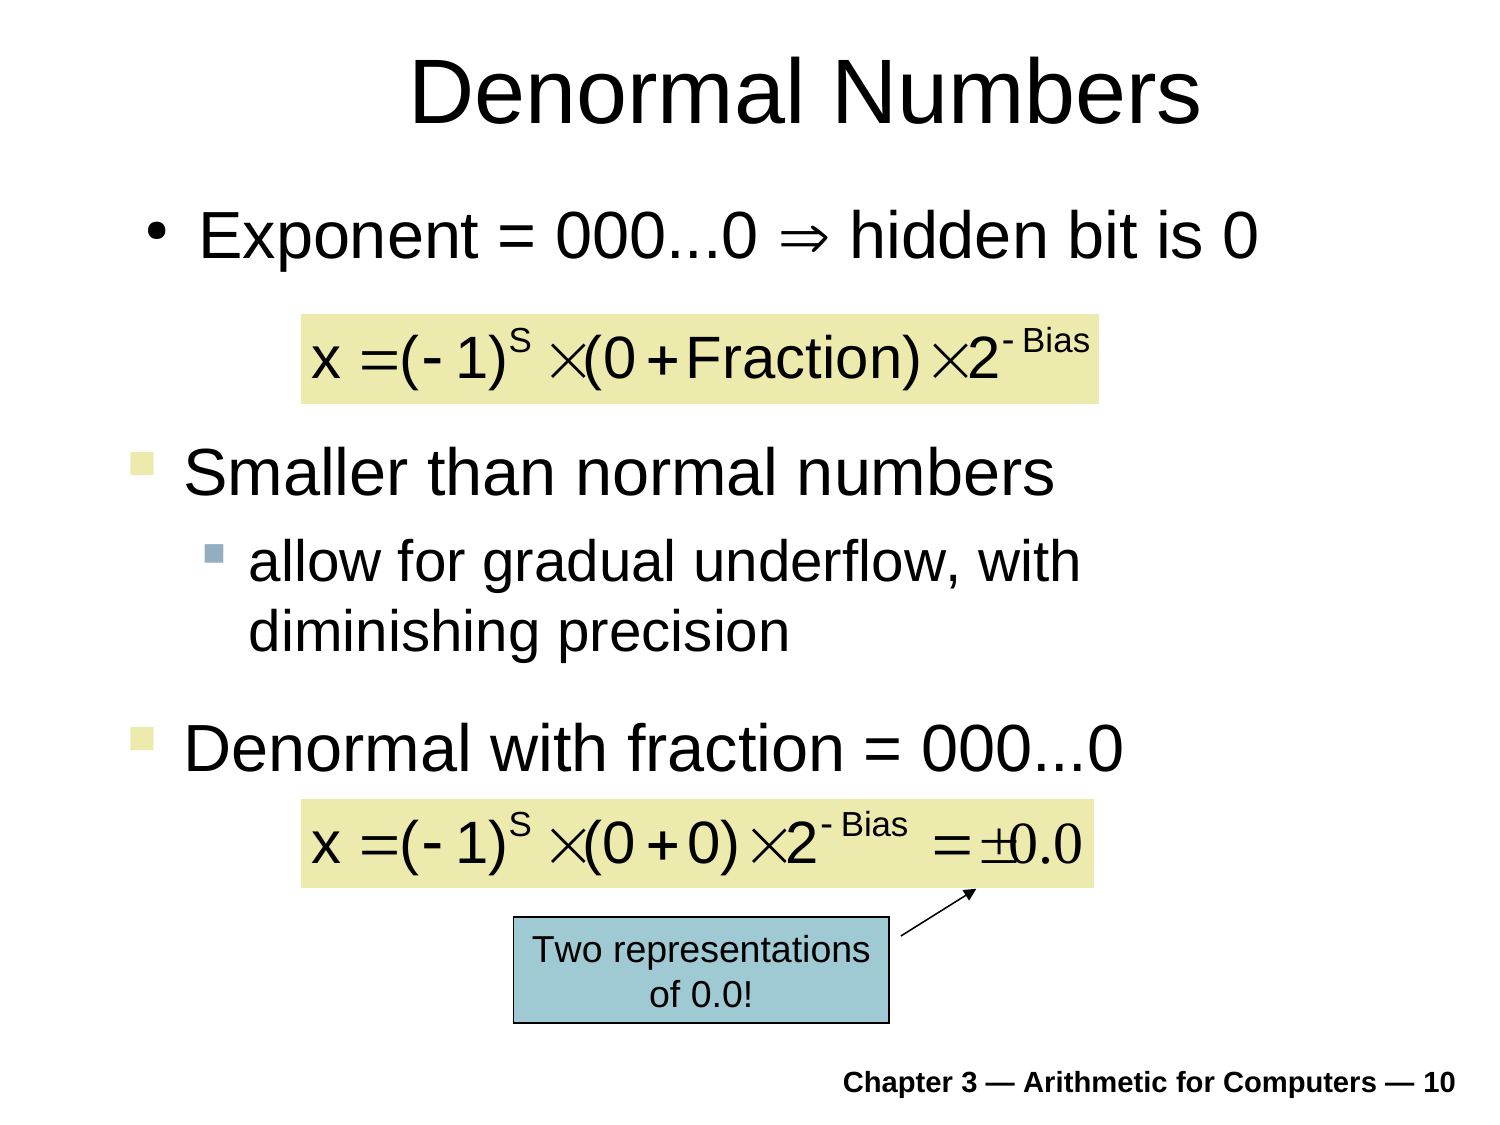

# Denormal Numbers
Exponent = 000...0  hidden bit is 0
Smaller than normal numbers
allow for gradual underflow, with diminishing precision
Denormal with fraction = 000...0
Two representations of 0.0!
Chapter 3 — Arithmetic for Computers —